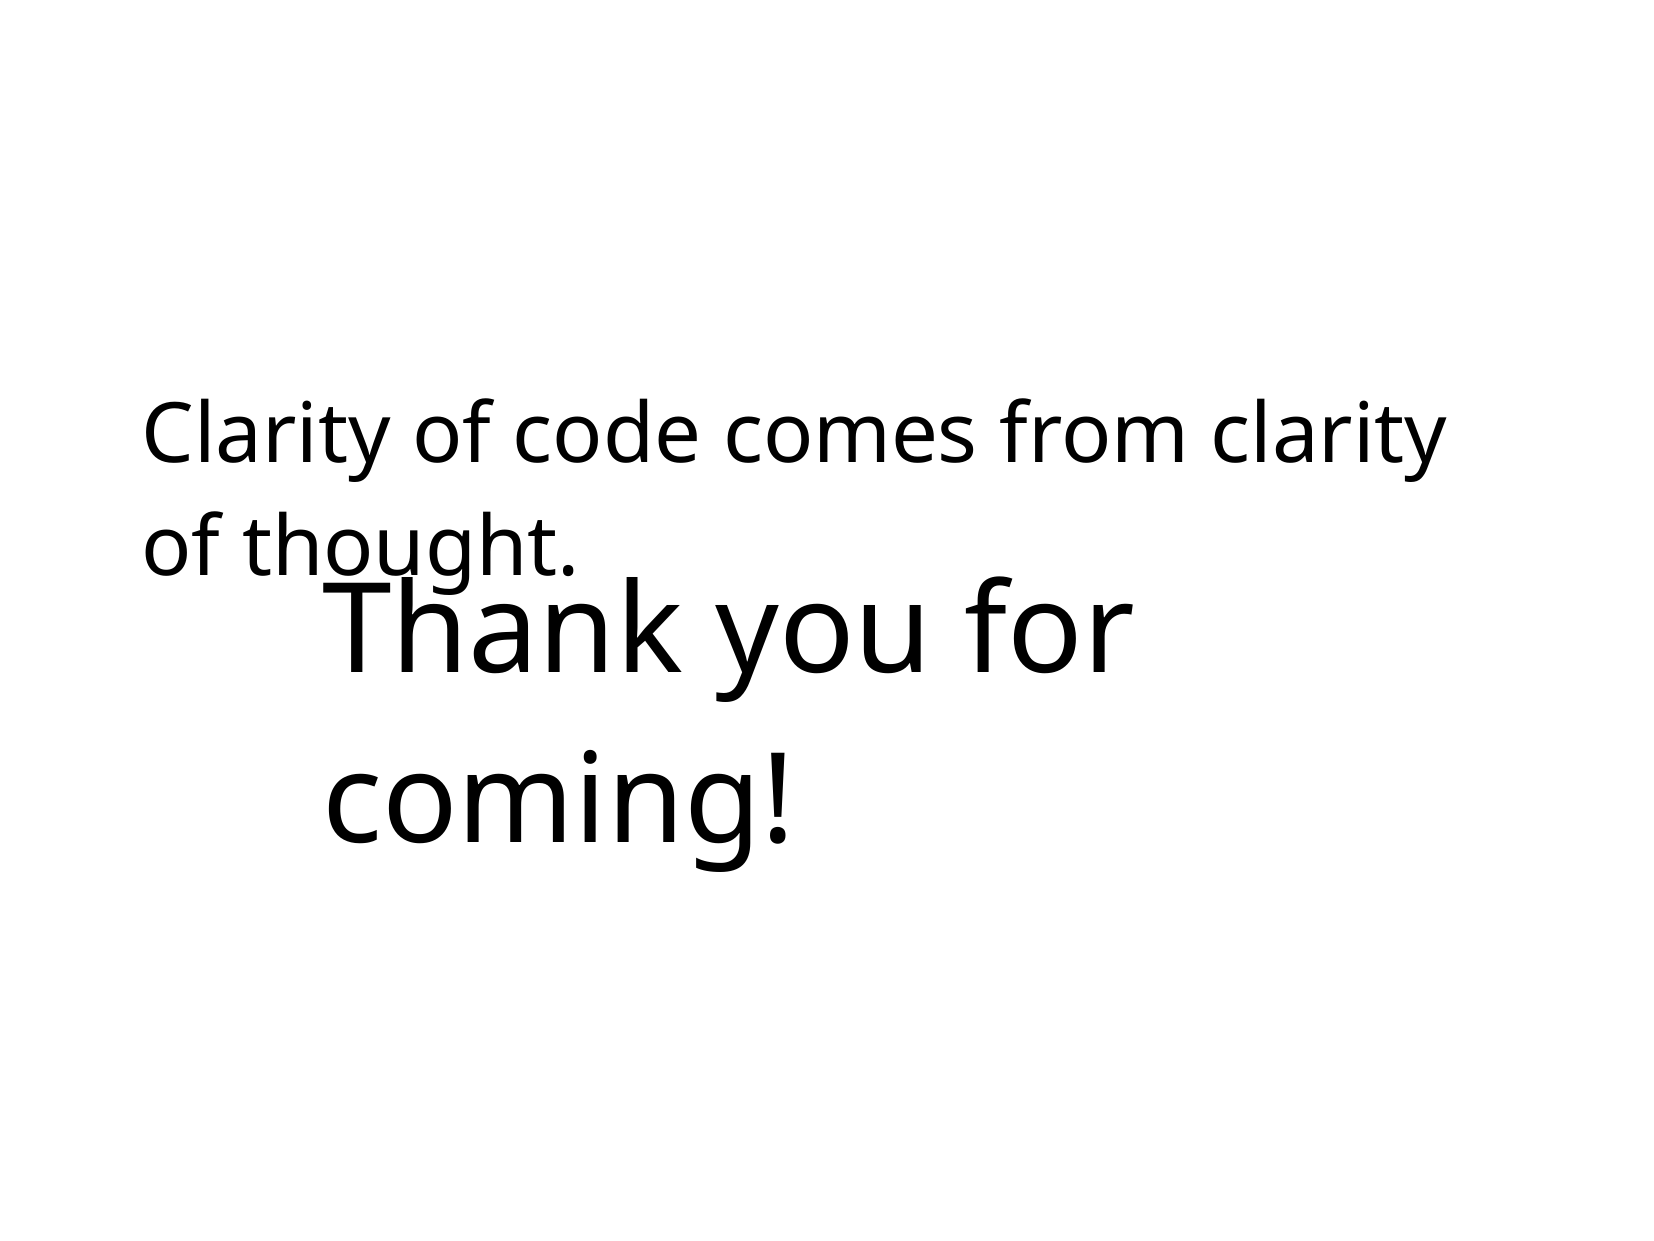

Clarity of code comes from clarity of thought.
Thank you for coming!